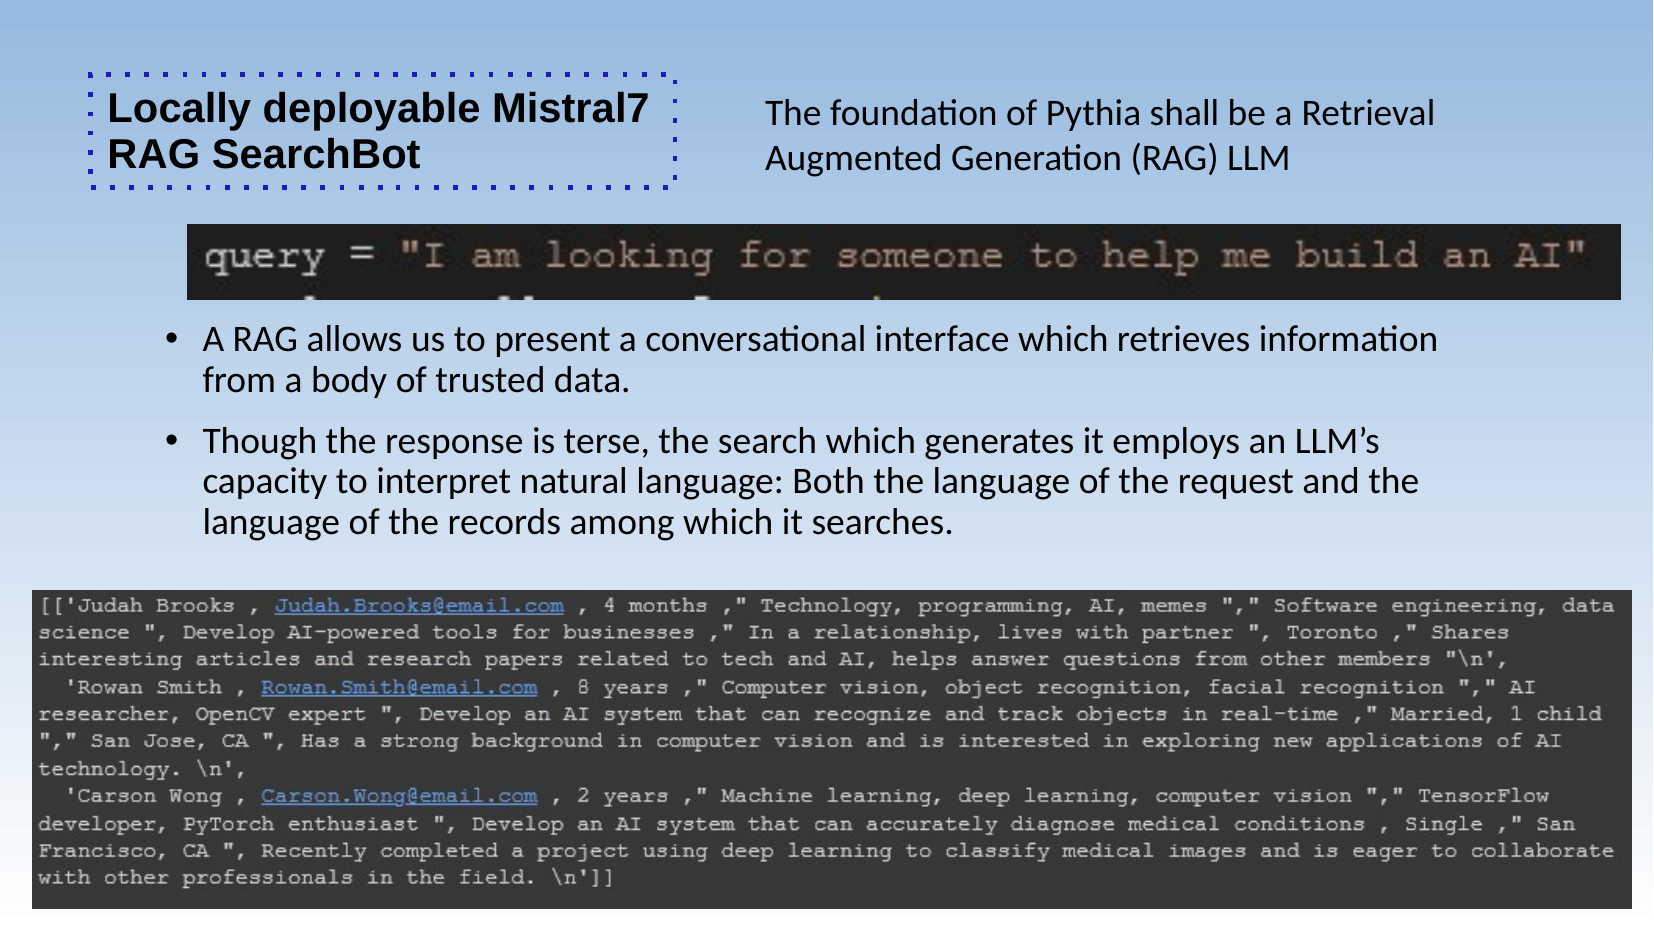

Locally deployable Mistral7 RAG SearchBot
The foundation of Pythia shall be a Retrieval Augmented Generation (RAG) LLM
A RAG allows us to present a conversational interface which retrieves information from a body of trusted data.
Though the response is terse, the search which generates it employs an LLM’s capacity to interpret natural language: Both the language of the request and the language of the records among which it searches.